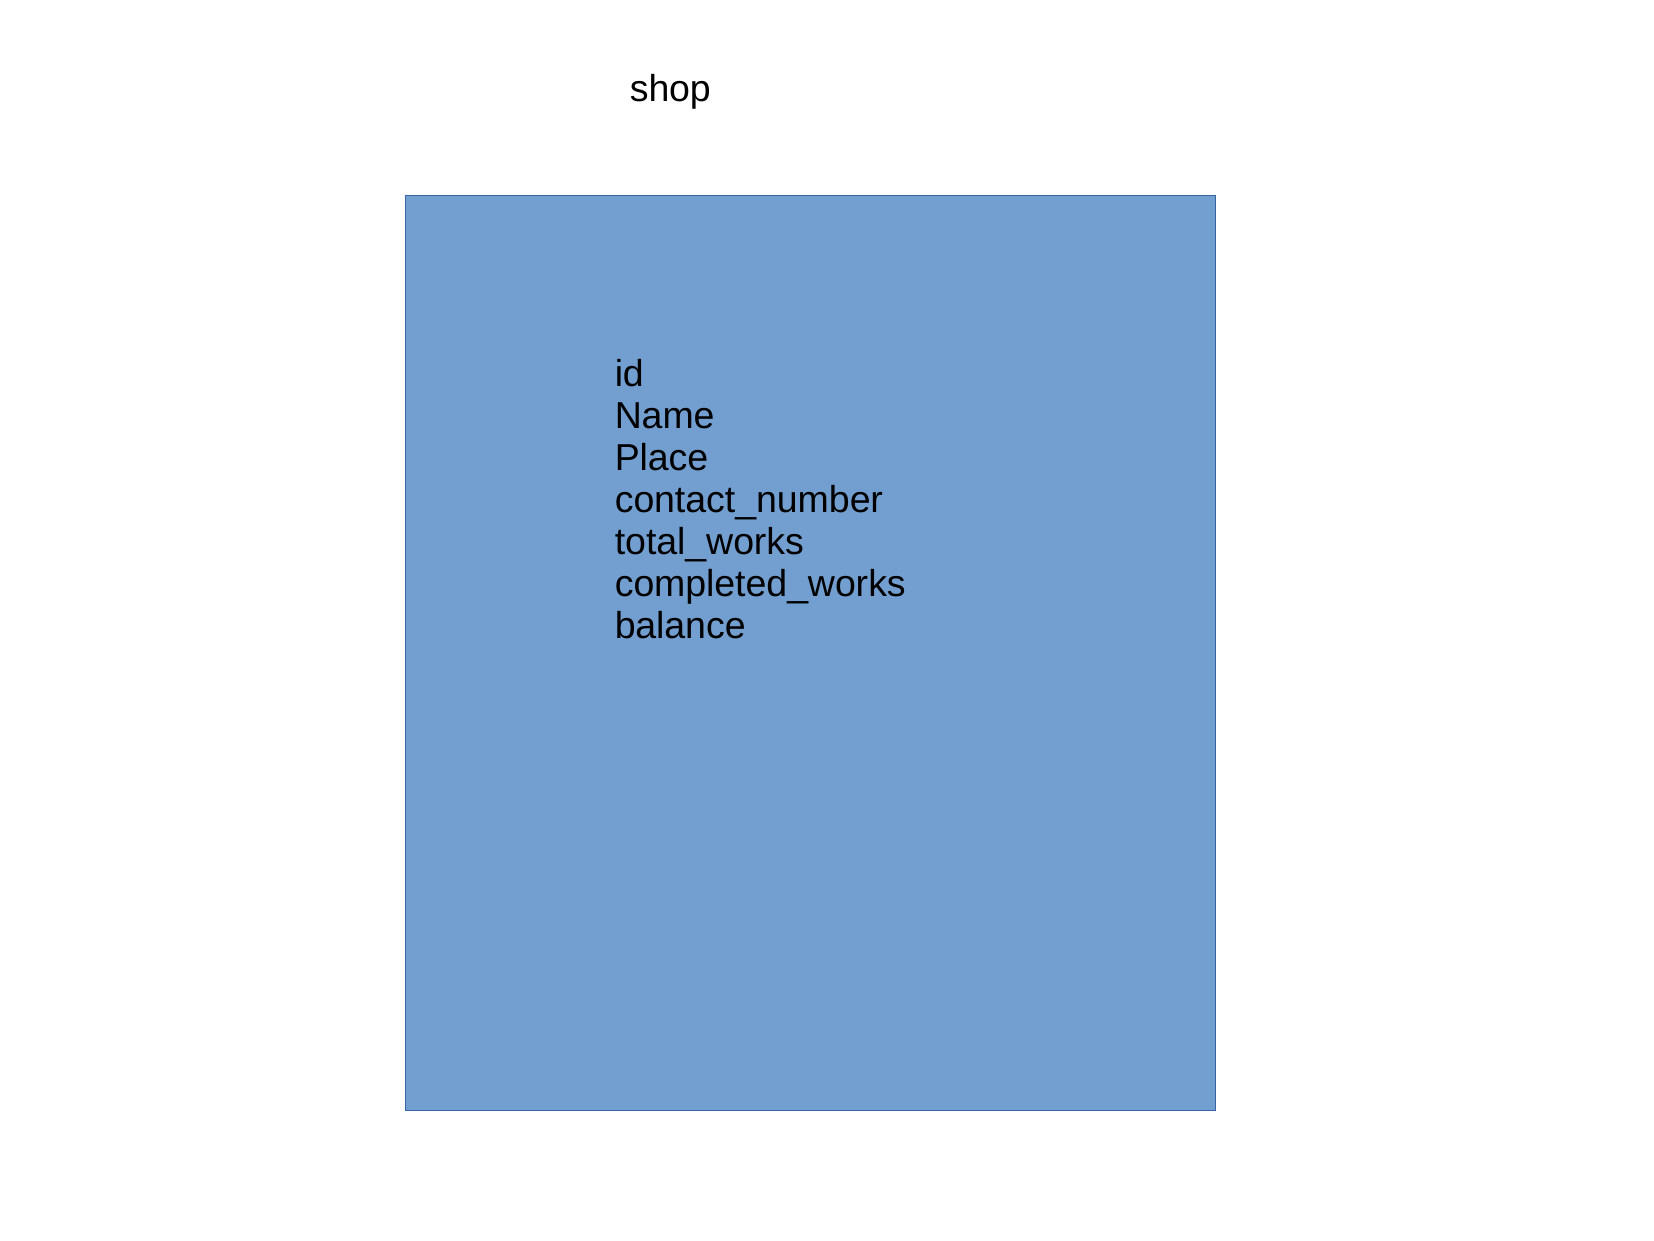

shop
id
Name
Place
contact_number
total_works
completed_works
balance